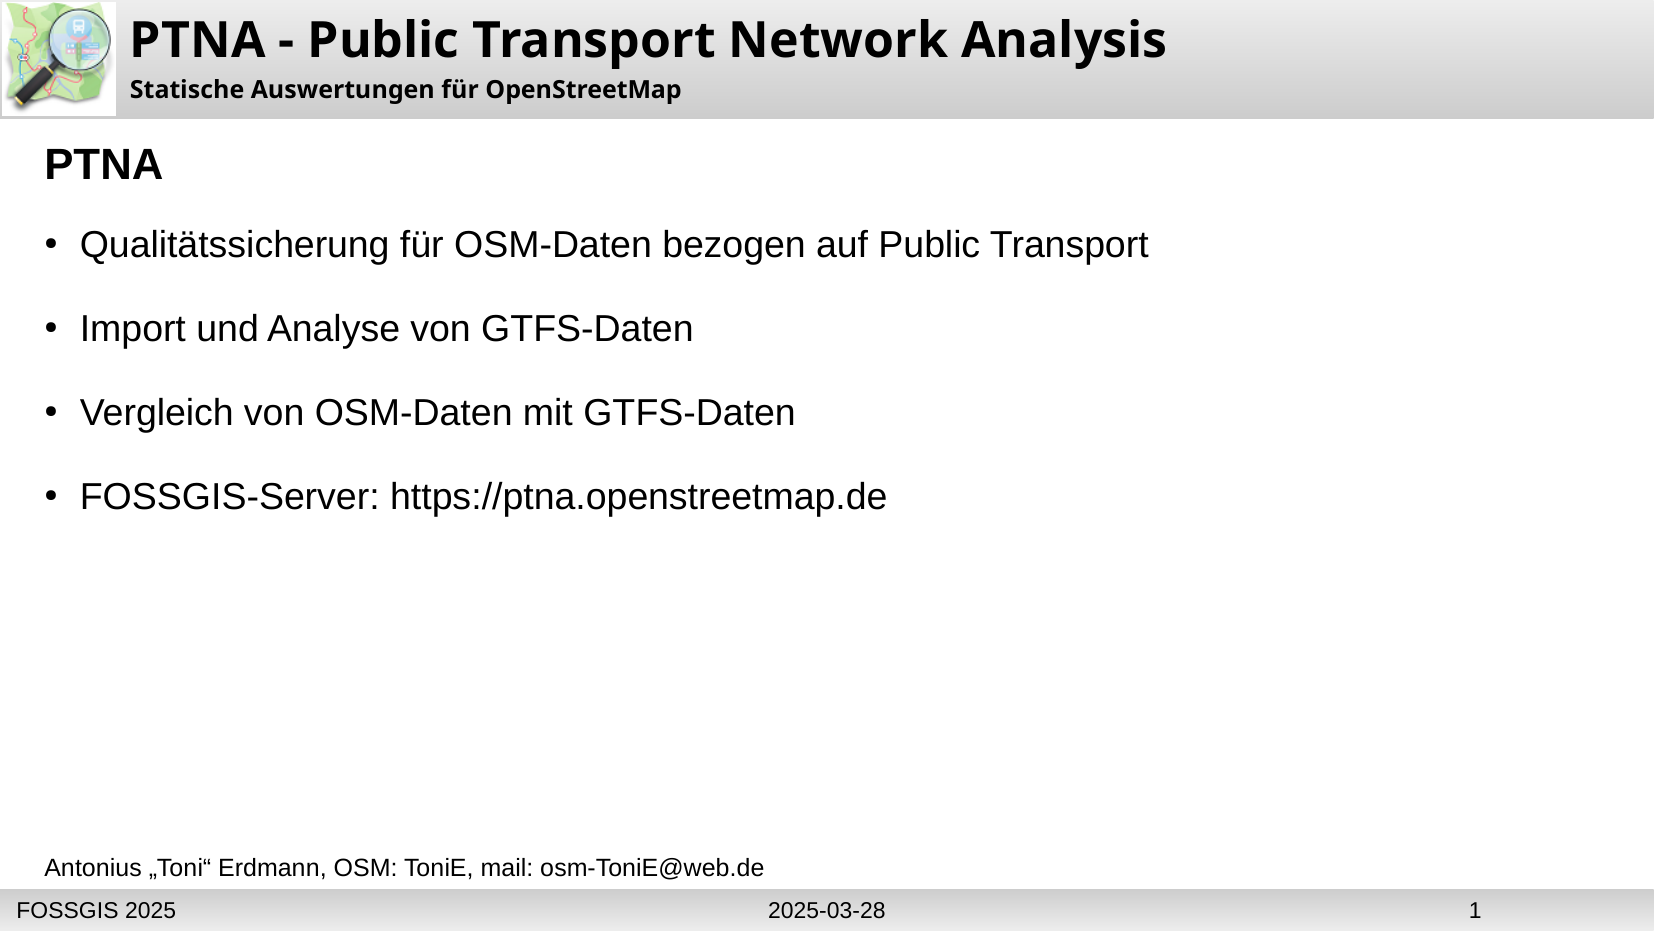

PTNA - Public Transport Network Analysis
Statische Auswertungen für OpenStreetMap
PTNA
Qualitätssicherung für OSM-Daten bezogen auf Public Transport
Import und Analyse von GTFS-Daten
Vergleich von OSM-Daten mit GTFS-Daten
FOSSGIS-Server: https://ptna.openstreetmap.de
Antonius „Toni“ Erdmann, OSM: ToniE, mail: osm-ToniE@web.de
FOSSGIS 2025
2025-03-28